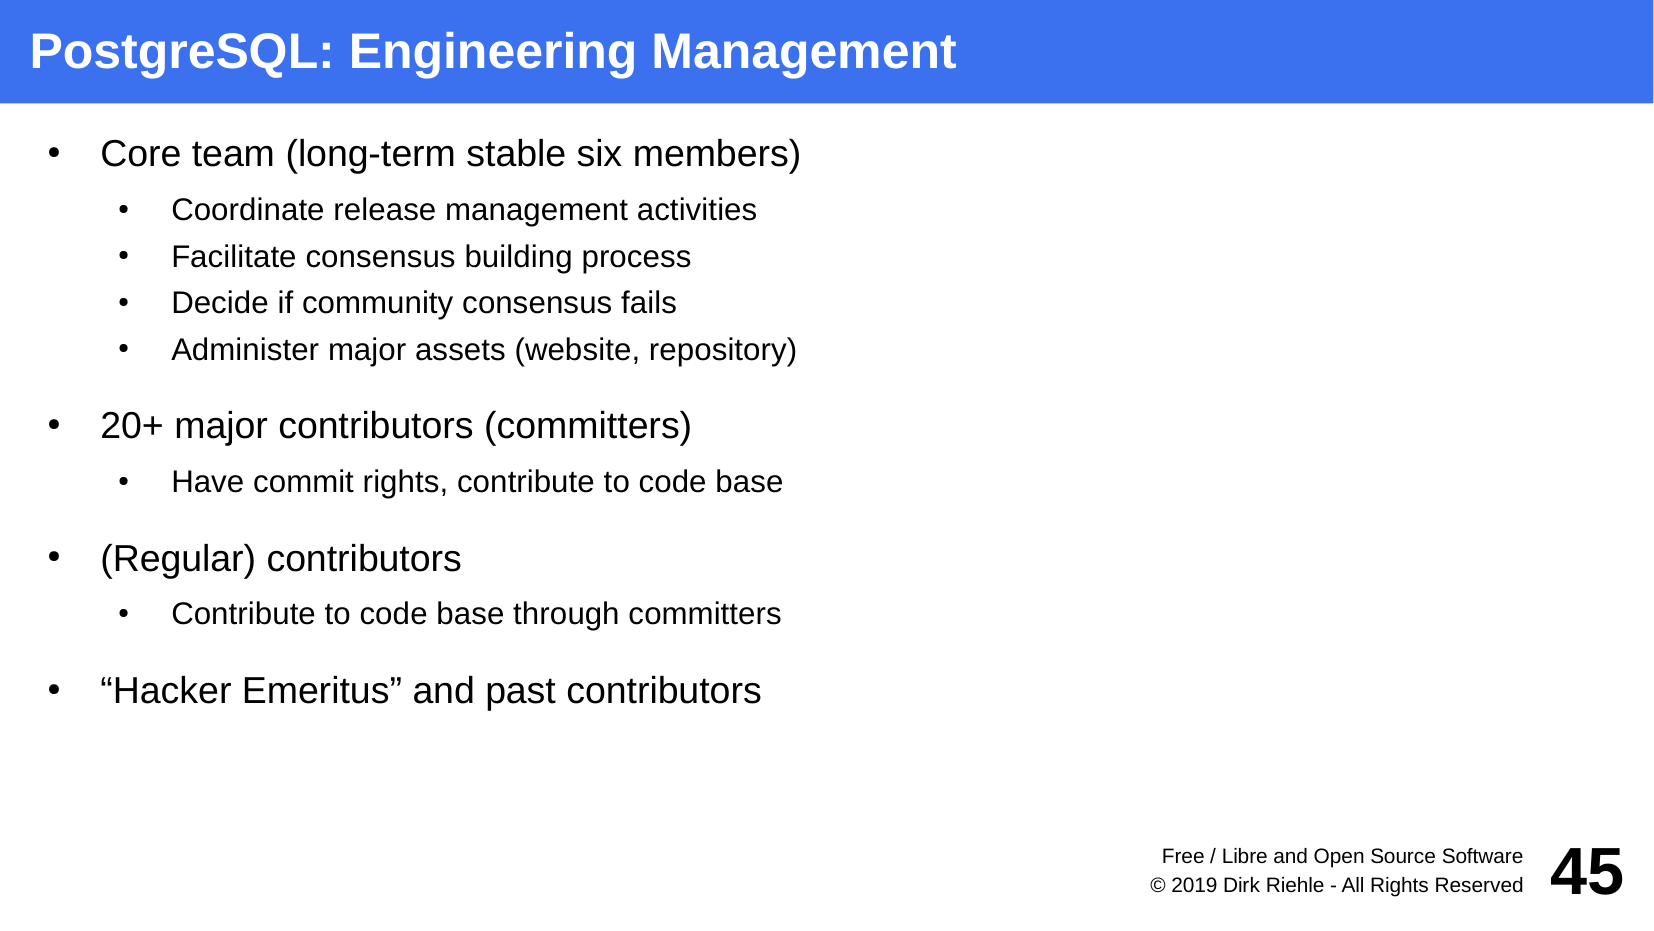

# PostgreSQL: Engineering Management
Core team (long-term stable six members)
Coordinate release management activities
Facilitate consensus building process
Decide if community consensus fails
Administer major assets (website, repository)
20+ major contributors (committers)
Have commit rights, contribute to code base
(Regular) contributors
Contribute to code base through committers
“Hacker Emeritus” and past contributors
Free / Libre and Open Source Software
45
© 2019 Dirk Riehle - All Rights Reserved